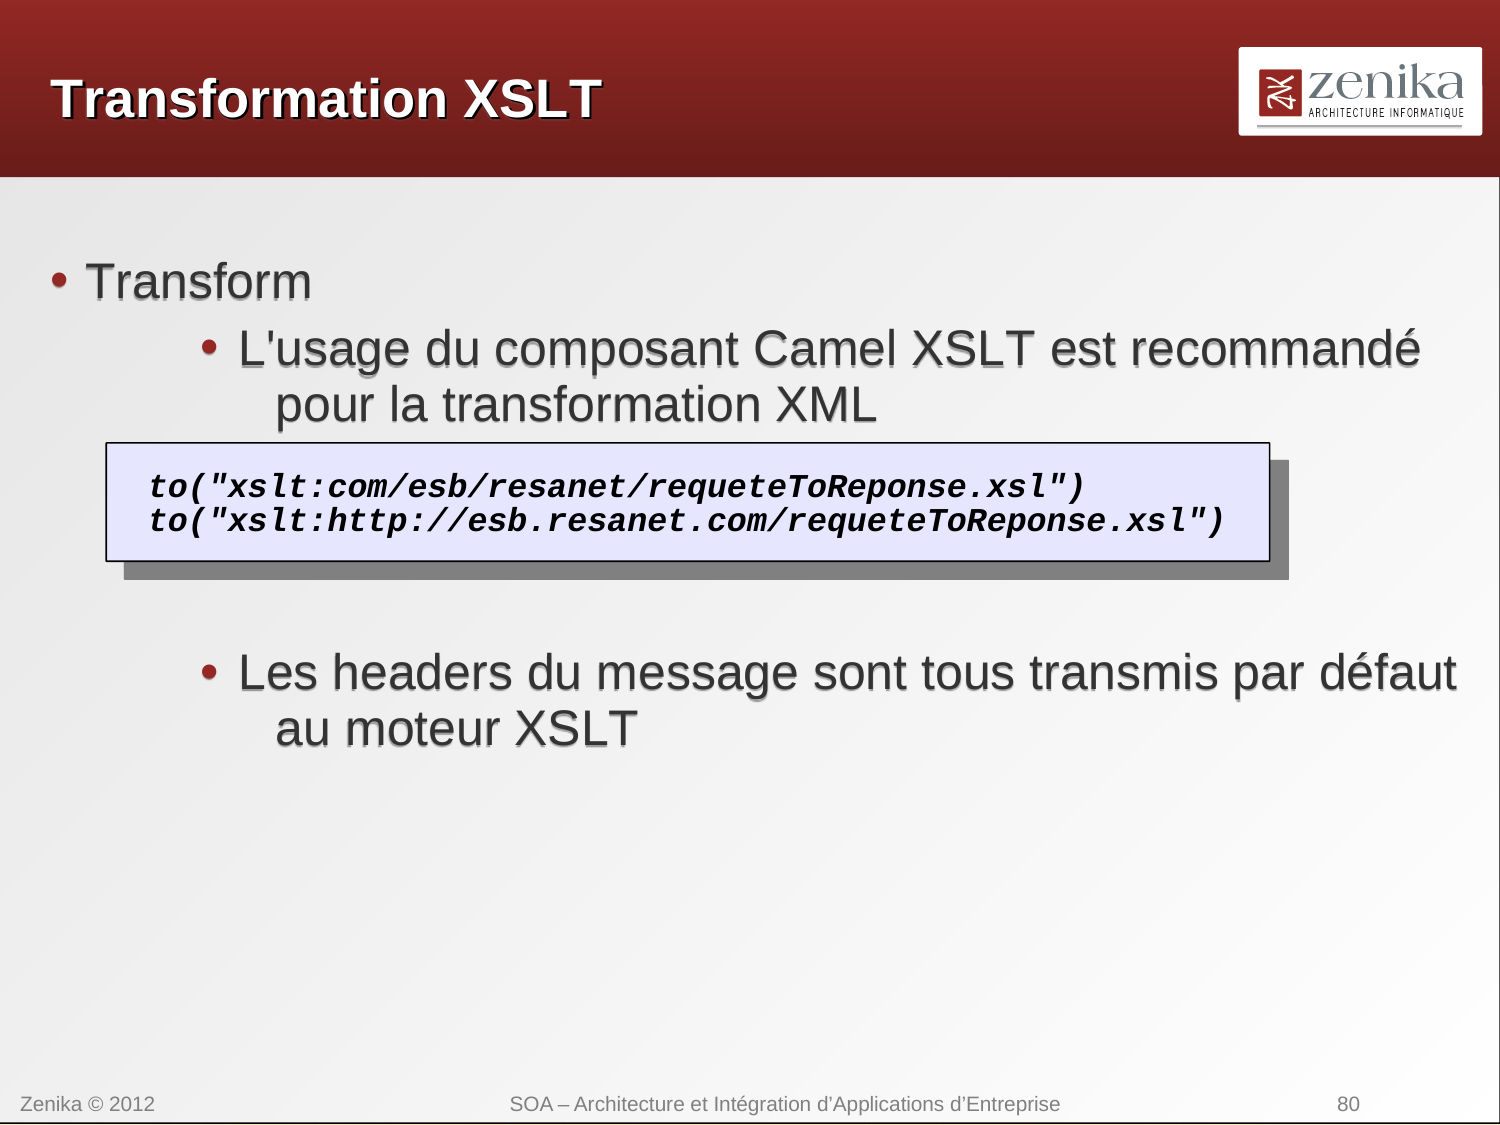

# Transformation XSLT
Transform
L'usage du composant Camel XSLT est recommandé pour la transformation XML
Les headers du message sont tous transmis par défaut au moteur XSLT
to("xslt:com/esb/resanet/requeteToReponse.xsl")
to("xslt:http://esb.resanet.com/requeteToReponse.xsl")